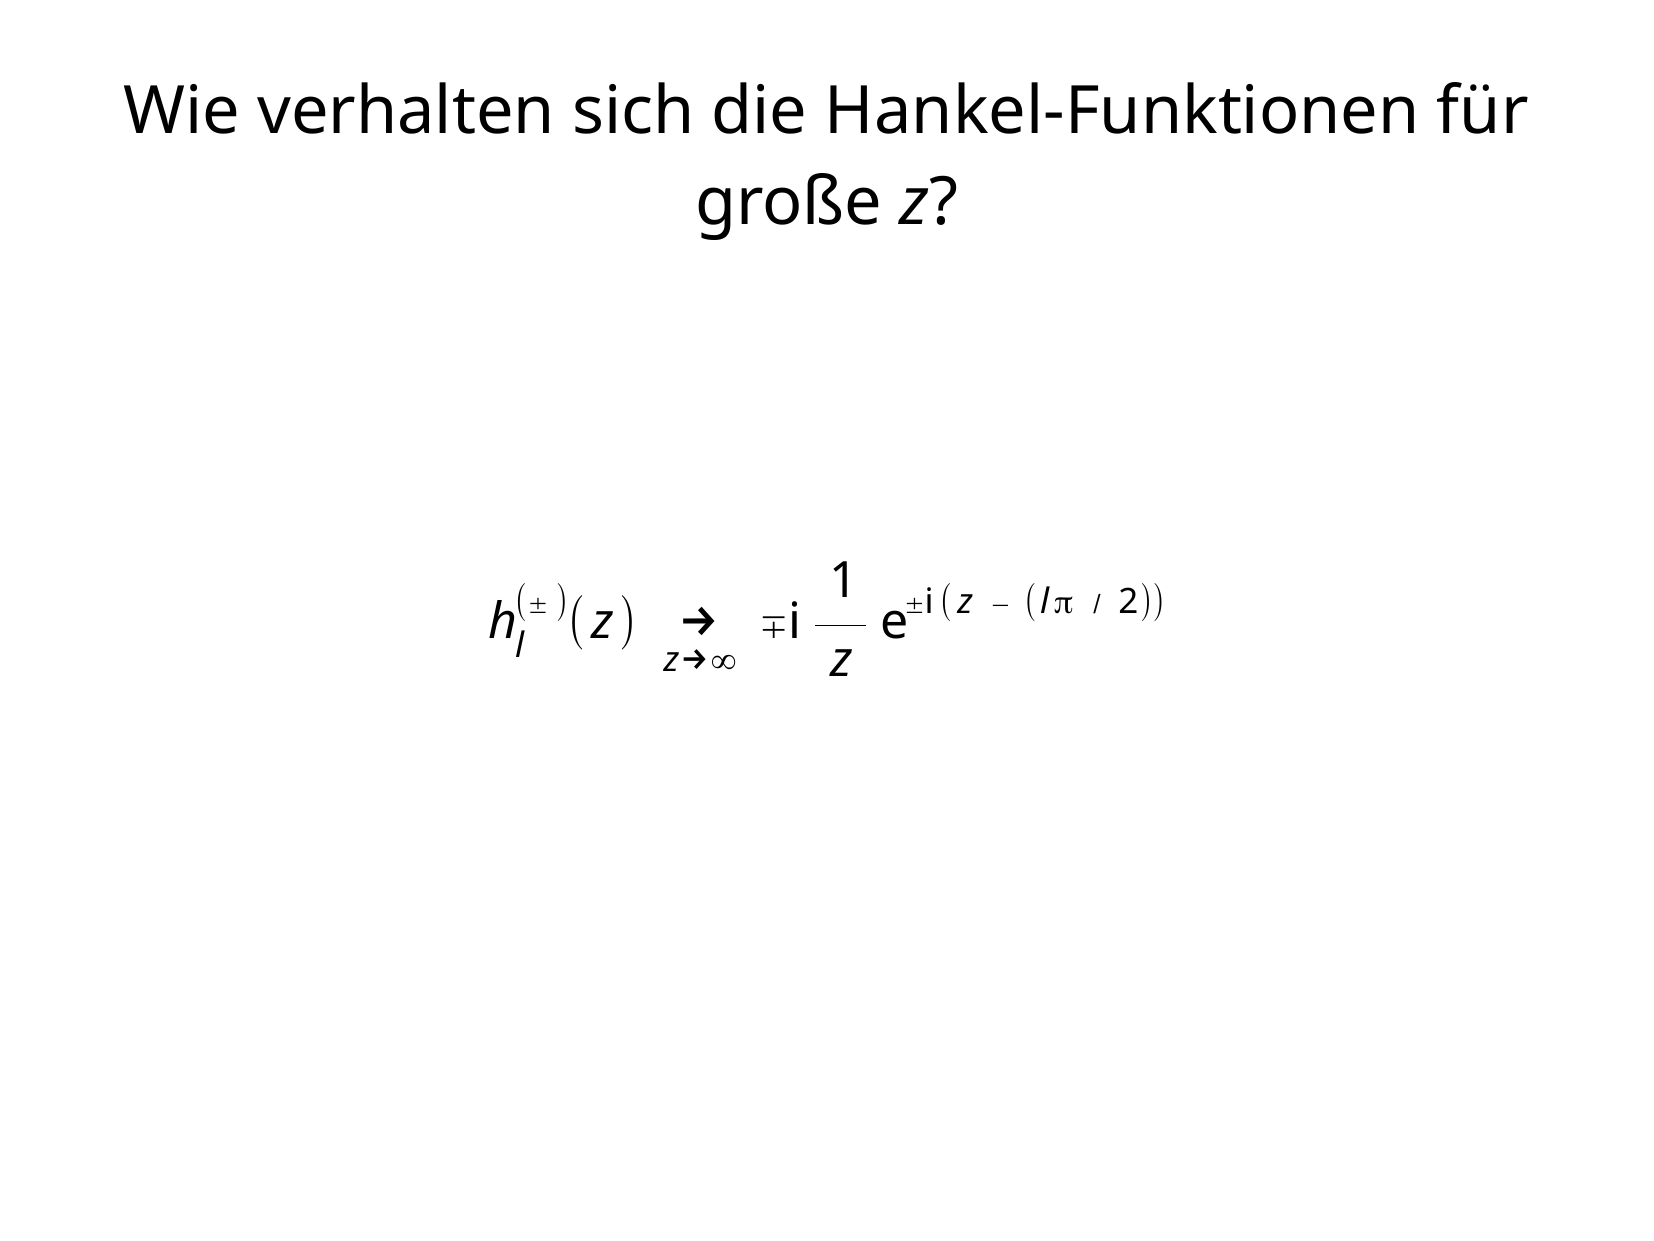

# Wie verhalten sich die Hankel-Funktionen für große z?